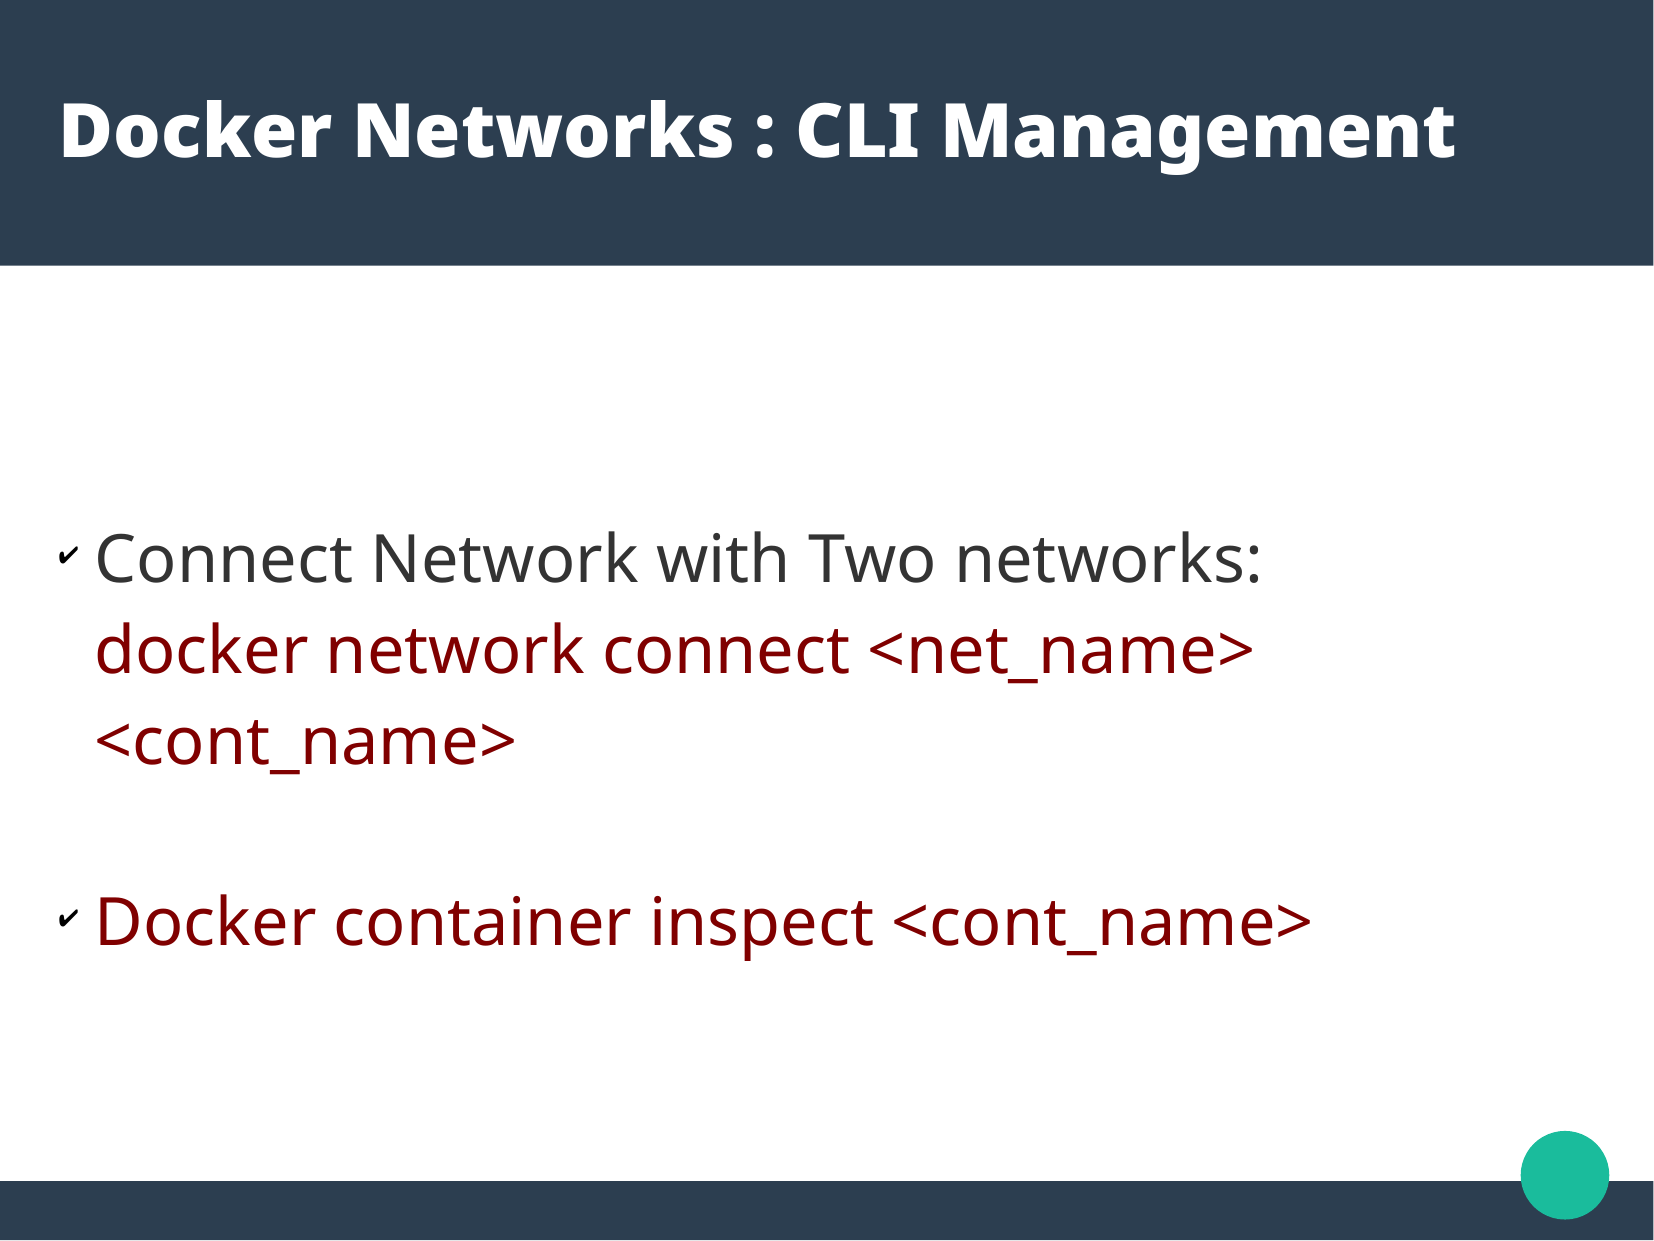

# Docker Networks : CLI Management
Connect Network with Two networks:
docker network connect <net_name> <cont_name>
Docker container inspect <cont_name>